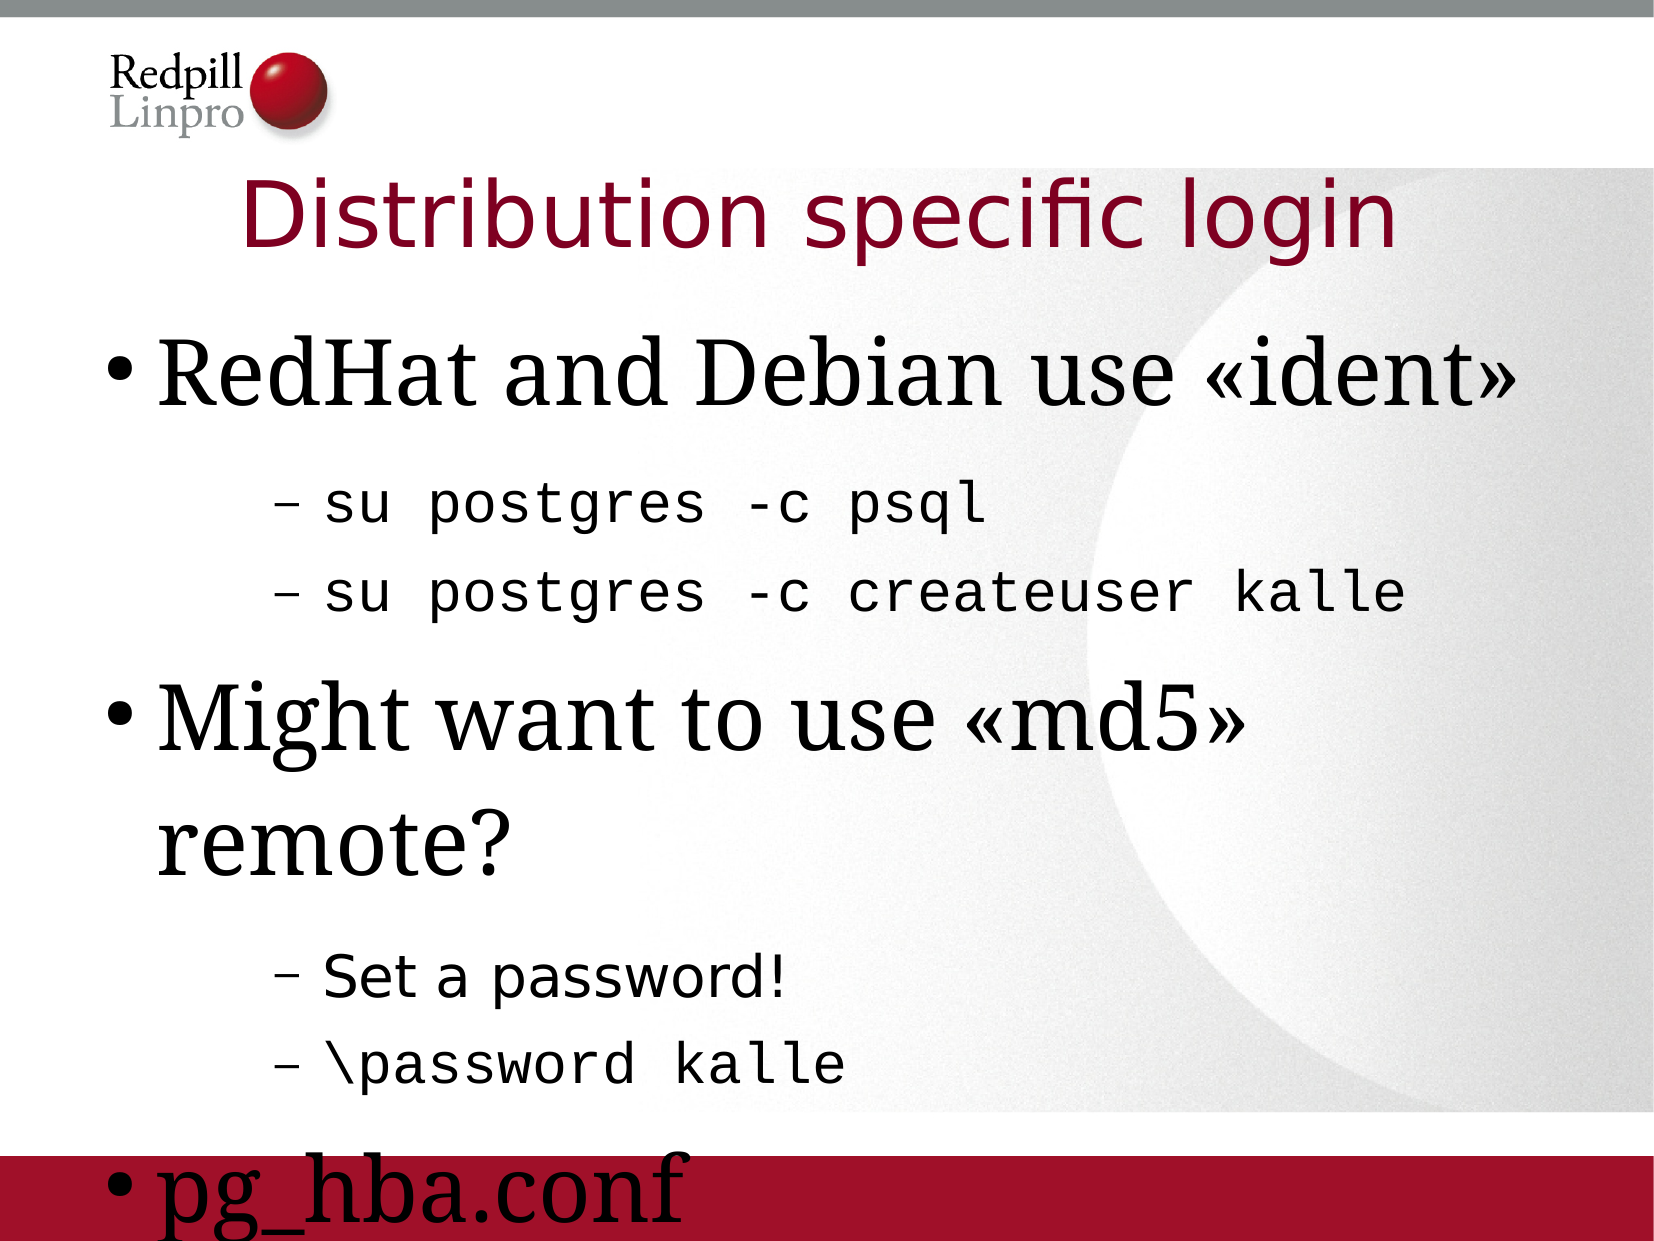

# Distribution specific login
RedHat and Debian use «ident»
su postgres -c psql
su postgres -c createuser kalle
Might want to use «md5» remote?
Set a password!
\password kalle
pg_hba.conf